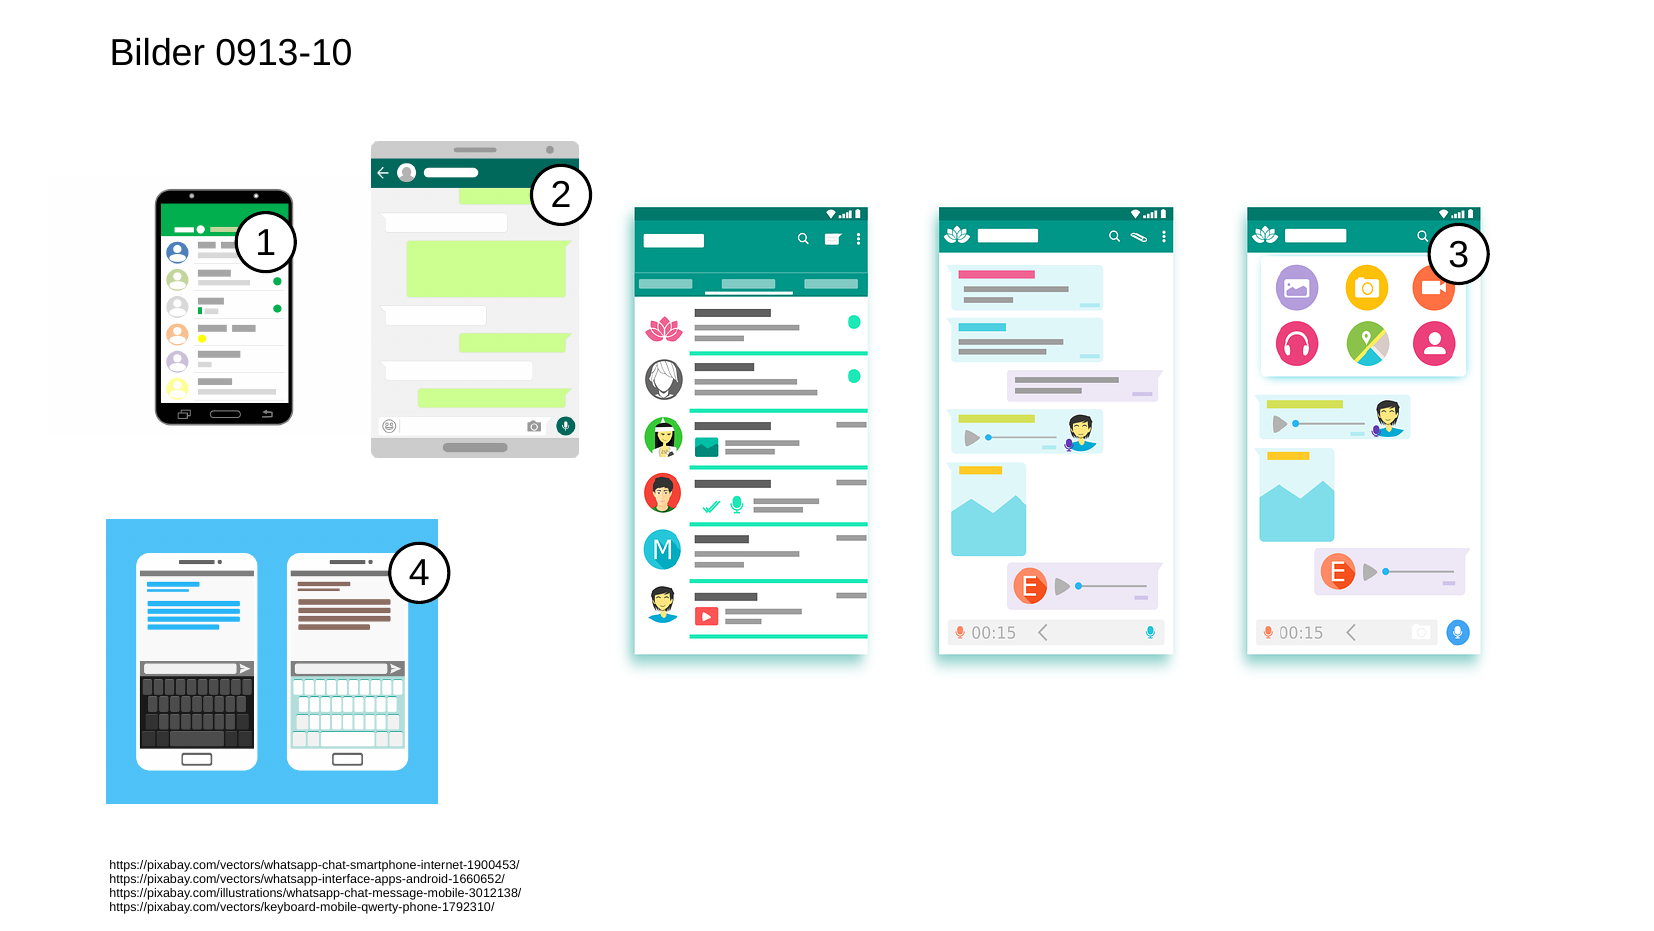

Bilder 0913-10
2
1
3
4
https://pixabay.com/vectors/whatsapp-chat-smartphone-internet-1900453/
https://pixabay.com/vectors/whatsapp-interface-apps-android-1660652/
https://pixabay.com/illustrations/whatsapp-chat-message-mobile-3012138/
https://pixabay.com/vectors/keyboard-mobile-qwerty-phone-1792310/